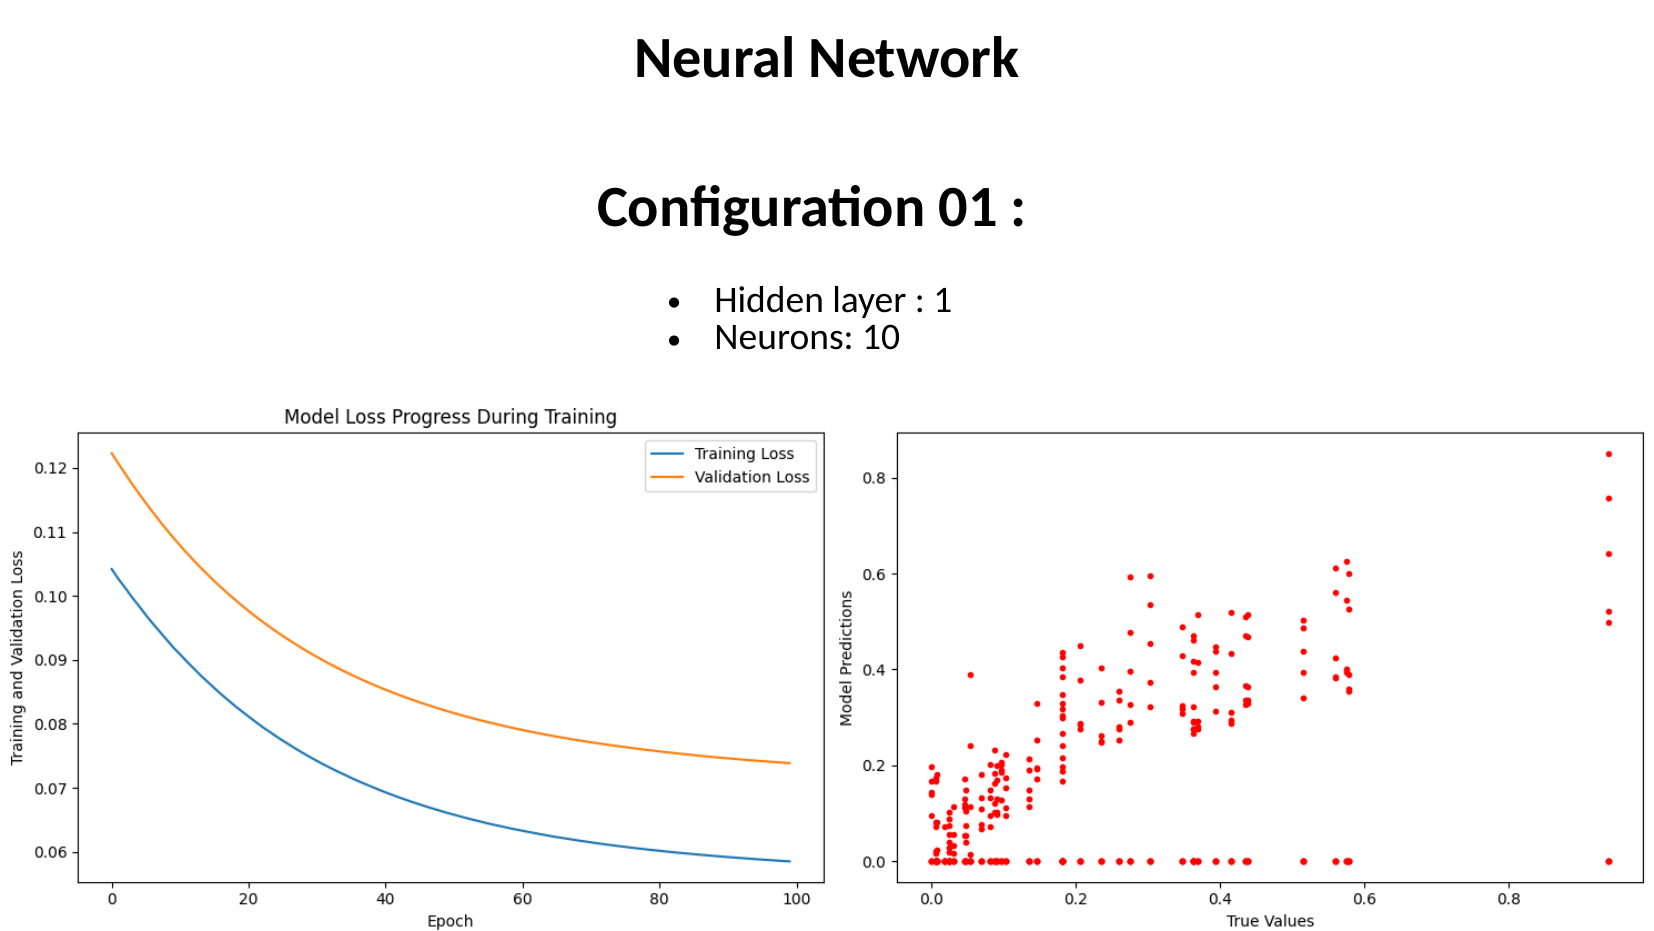

Neural Network
Configuration 01 :
Hidden layer : 1
Neurons: 10